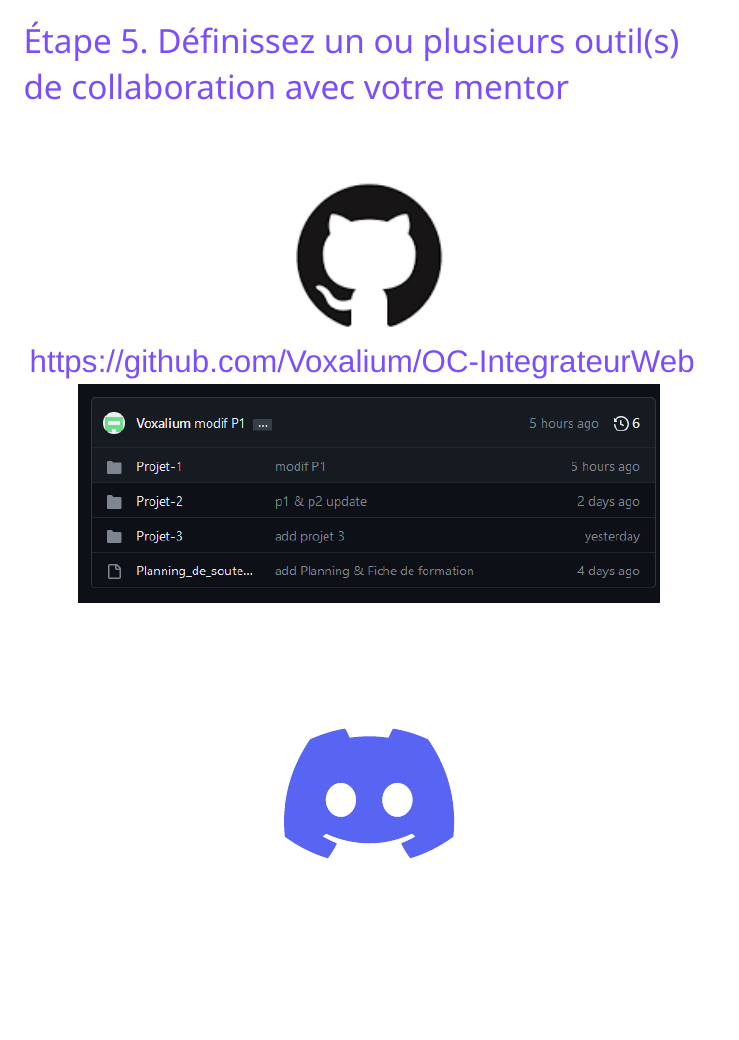

# Étape 5. Définissez un ou plusieurs outil(s) de collaboration avec votre mentor
https://github.com/Voxalium/OC-IntegrateurWeb